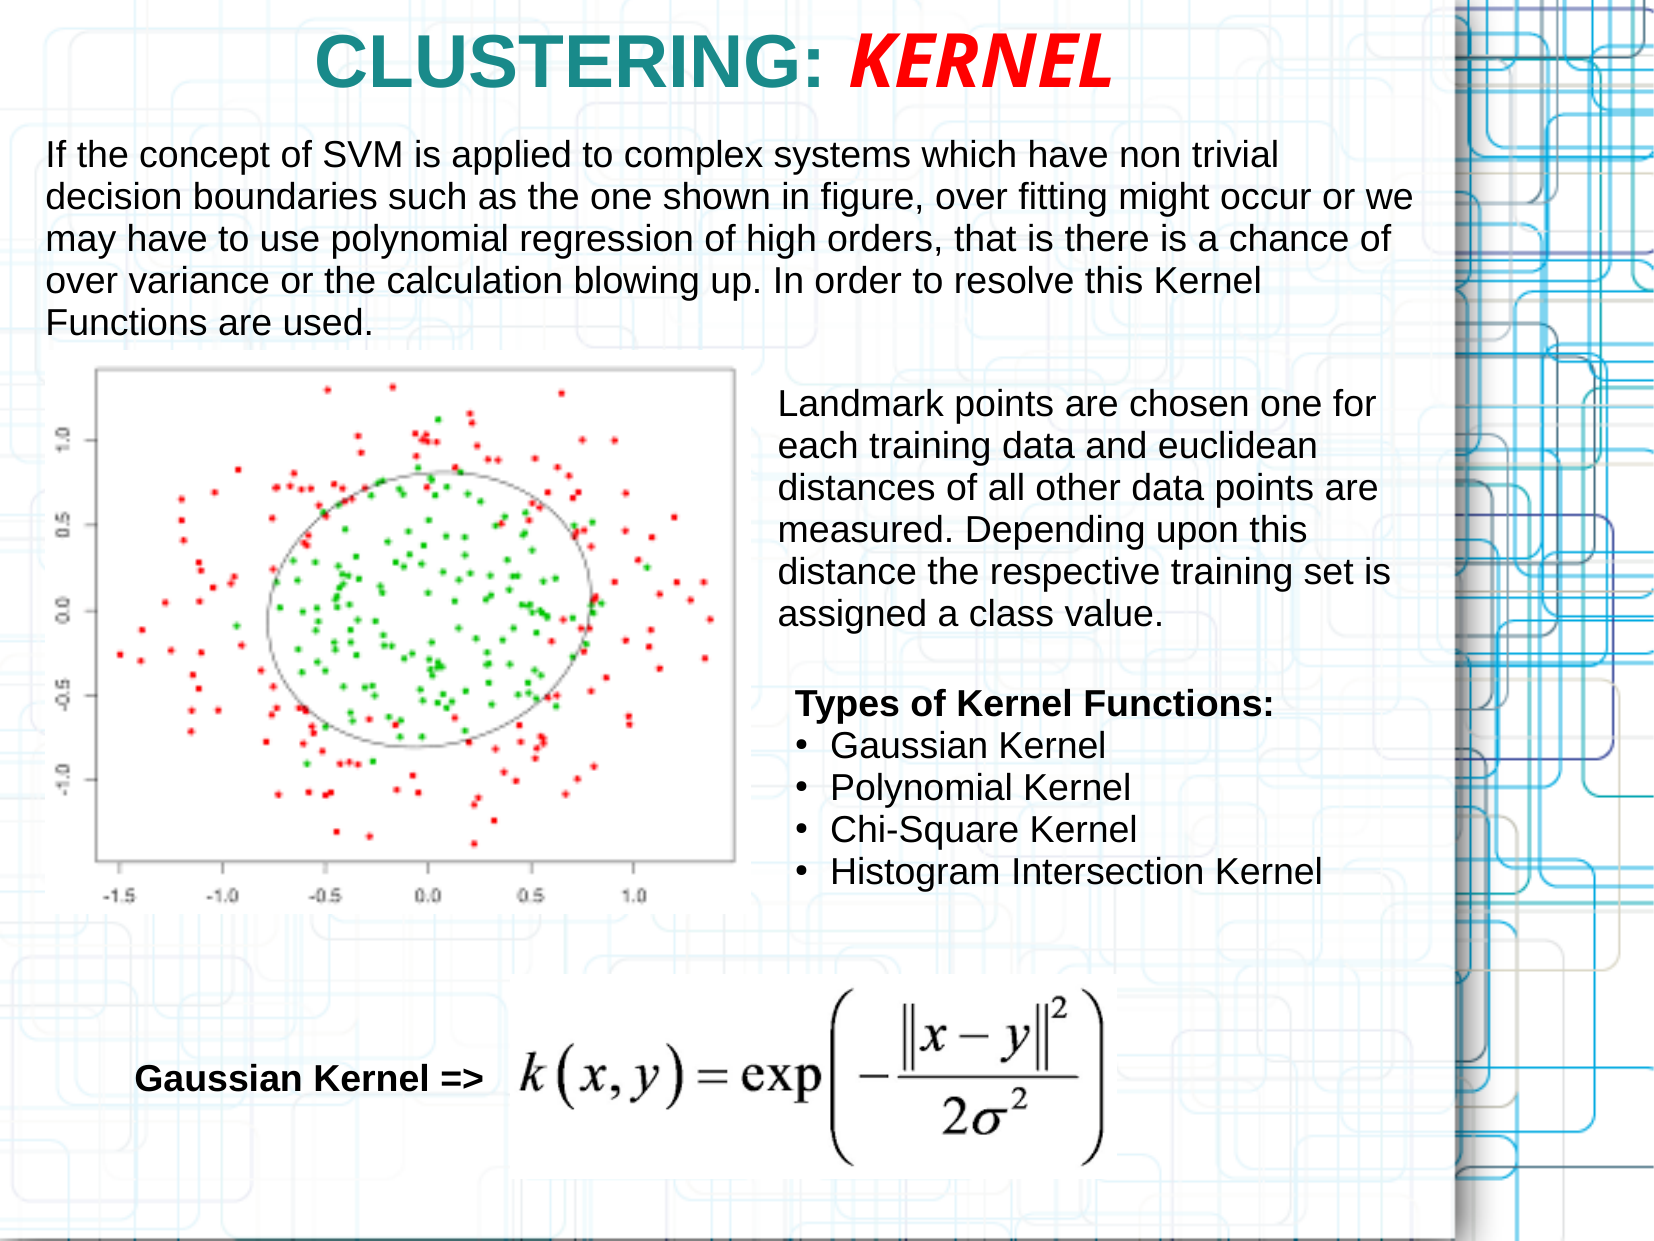

# CLUSTERING: KERNEL
If the concept of SVM is applied to complex systems which have non trivial decision boundaries such as the one shown in figure, over fitting might occur or we may have to use polynomial regression of high orders, that is there is a chance of over variance or the calculation blowing up. In order to resolve this Kernel Functions are used.
Landmark points are chosen one for
each training data and euclidean distances of all other data points are
measured. Depending upon this
distance the respective training set is
assigned a class value.
Types of Kernel Functions:
Gaussian Kernel
Polynomial Kernel
Chi-Square Kernel
Histogram Intersection Kernel
Gaussian Kernel =>